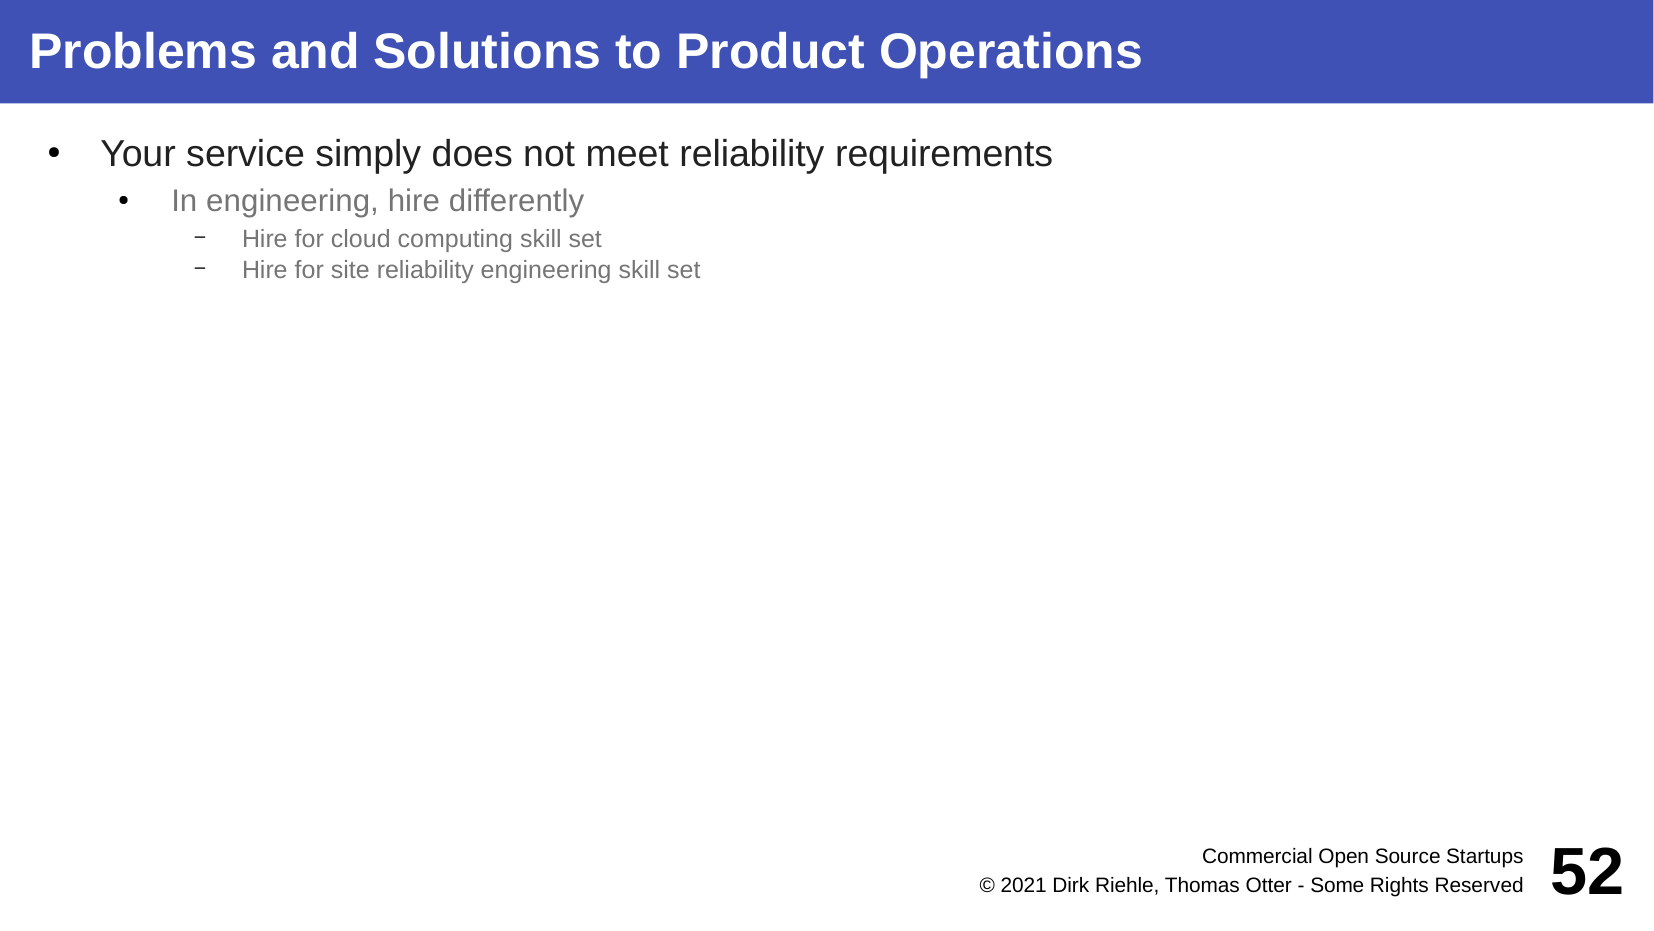

# Problems and Solutions to Product Operations
Your service simply does not meet reliability requirements
In engineering, hire differently
Hire for cloud computing skill set
Hire for site reliability engineering skill set
Commercial Open Source Startups
52
© 2021 Dirk Riehle, Thomas Otter - Some Rights Reserved